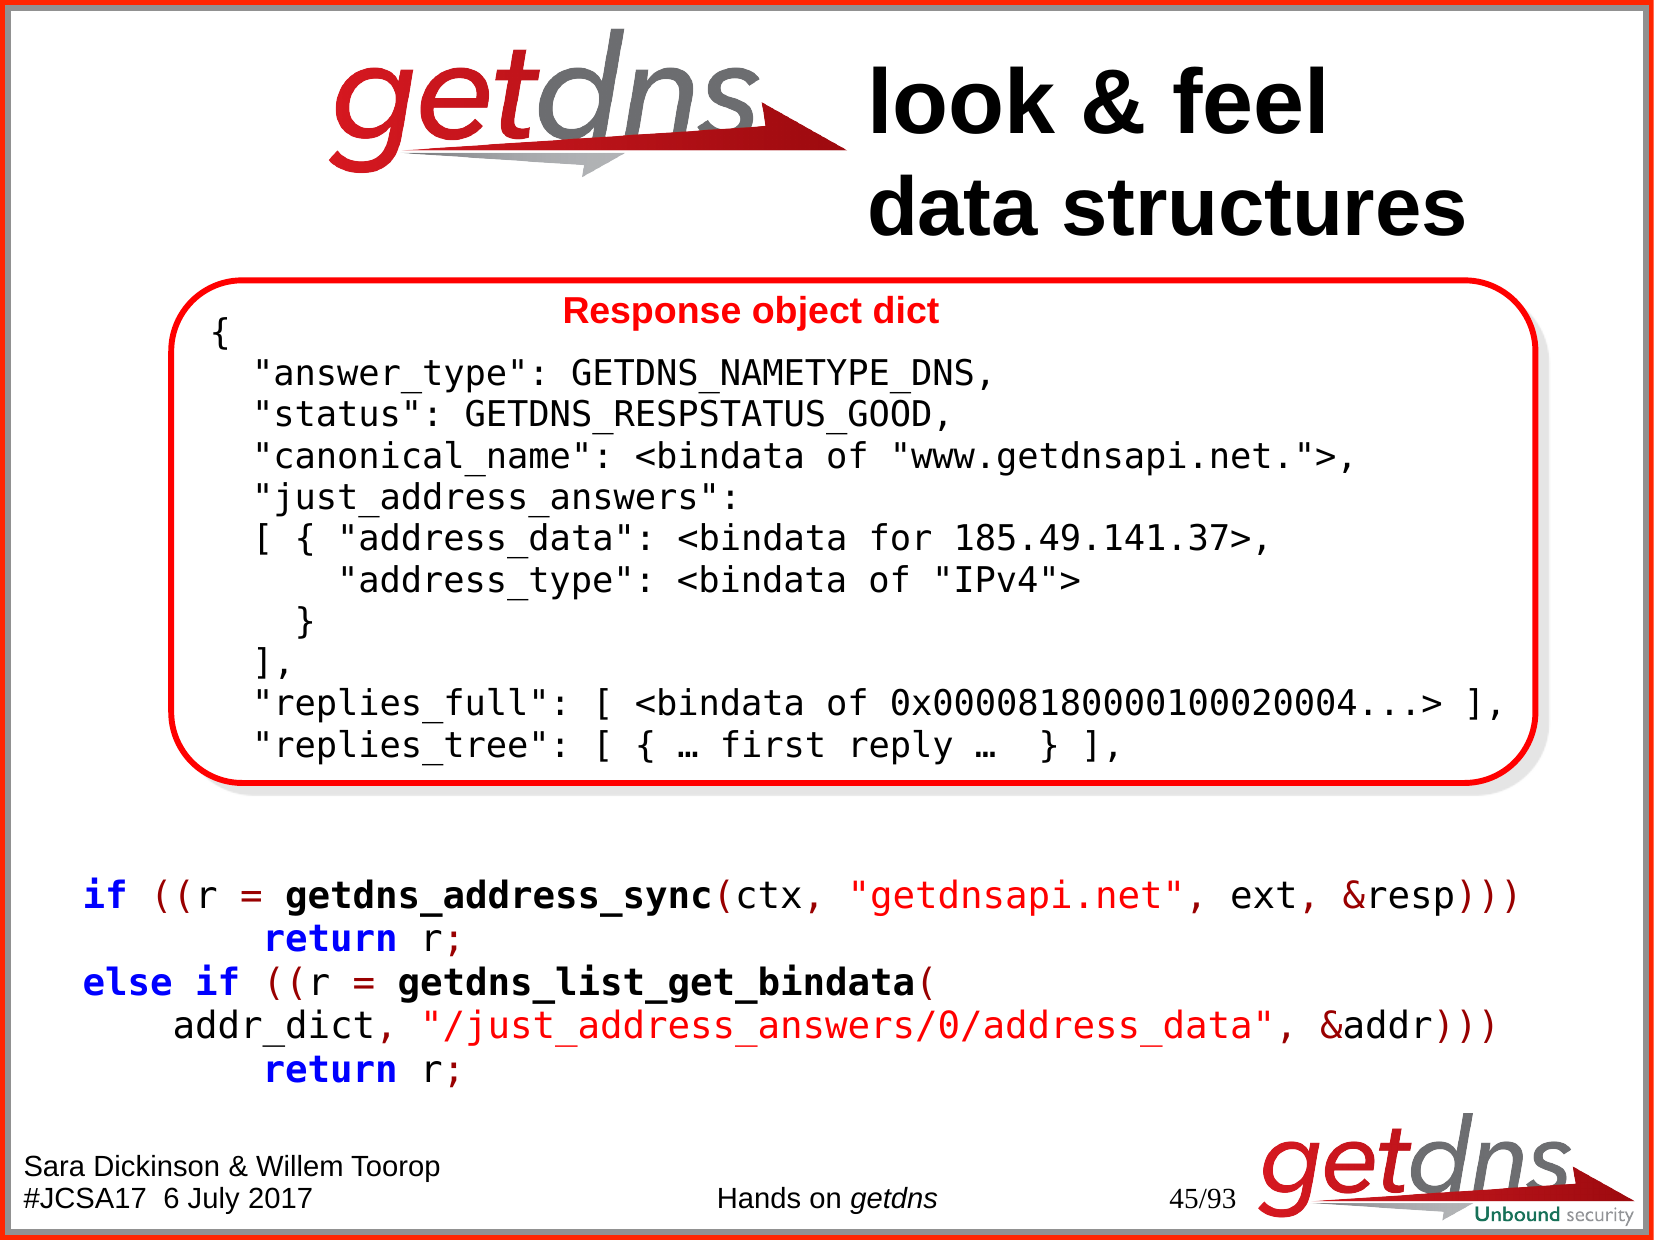

look & feel
							 data structures
{
 "answer_type": GETDNS_NAMETYPE_DNS,
 "status": GETDNS_RESPSTATUS_GOOD,
 "canonical_name": <bindata of "www.getdnsapi.net.">,
 "just_address_answers":
 [ { "address_data": <bindata for 185.49.141.37>,
 "address_type": <bindata of "IPv4">
 }
 ],
 "replies_full": [ <bindata of 0x00008180000100020004...> ],
 "replies_tree": [ { … first reply … } ],
Response object dict
# if ((r = getdns_address_sync(ctx, "getdnsapi.net", ext, &resp)))
 return r;
else if ((r = getdns_list_get_bindata(
 addr_dict, "/just_address_answers/0/address_data", &addr)))
 return r;
45